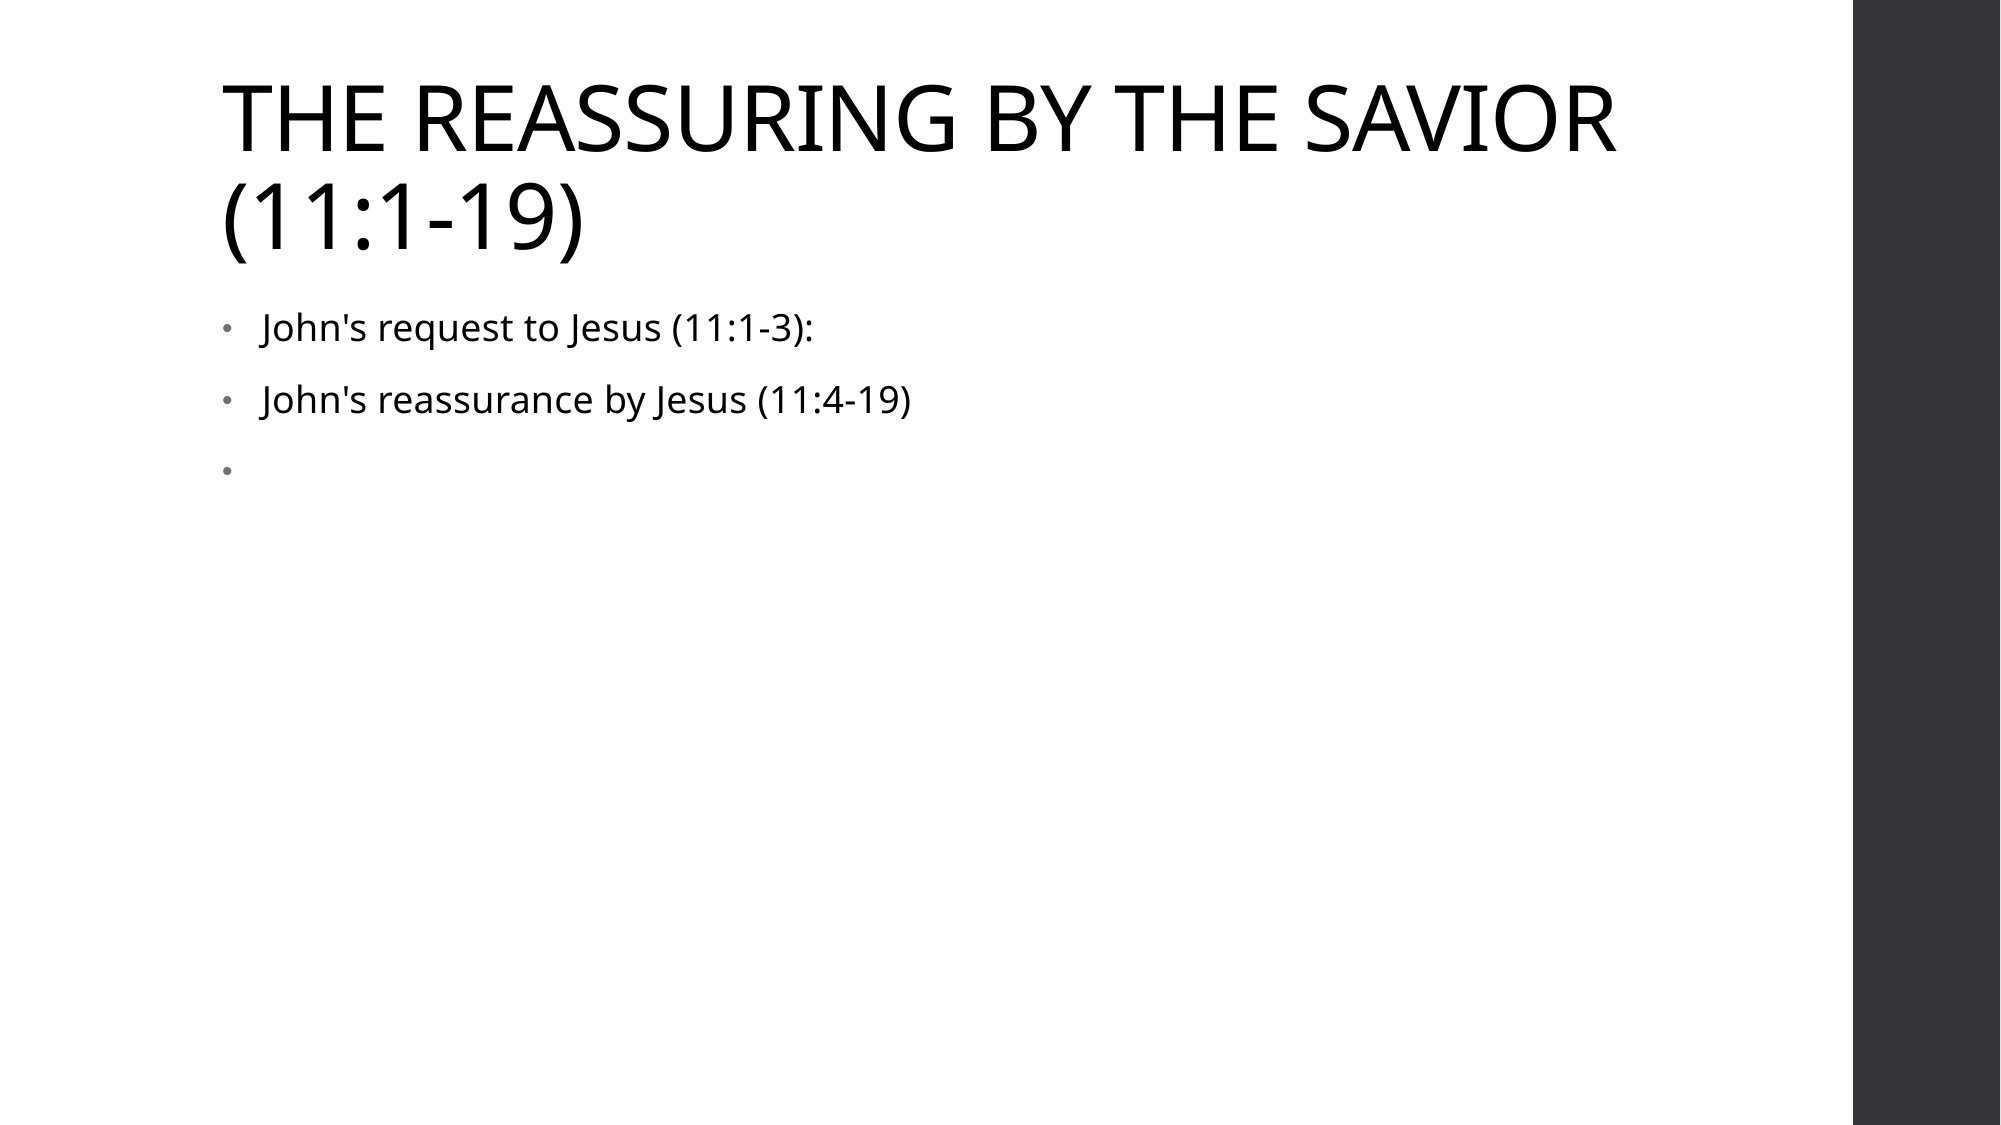

# THE REASSURING BY THE SAVIOR (11:1-19)
 John's request to Jesus (11:1-3):
 John's reassurance by Jesus (11:4-19)